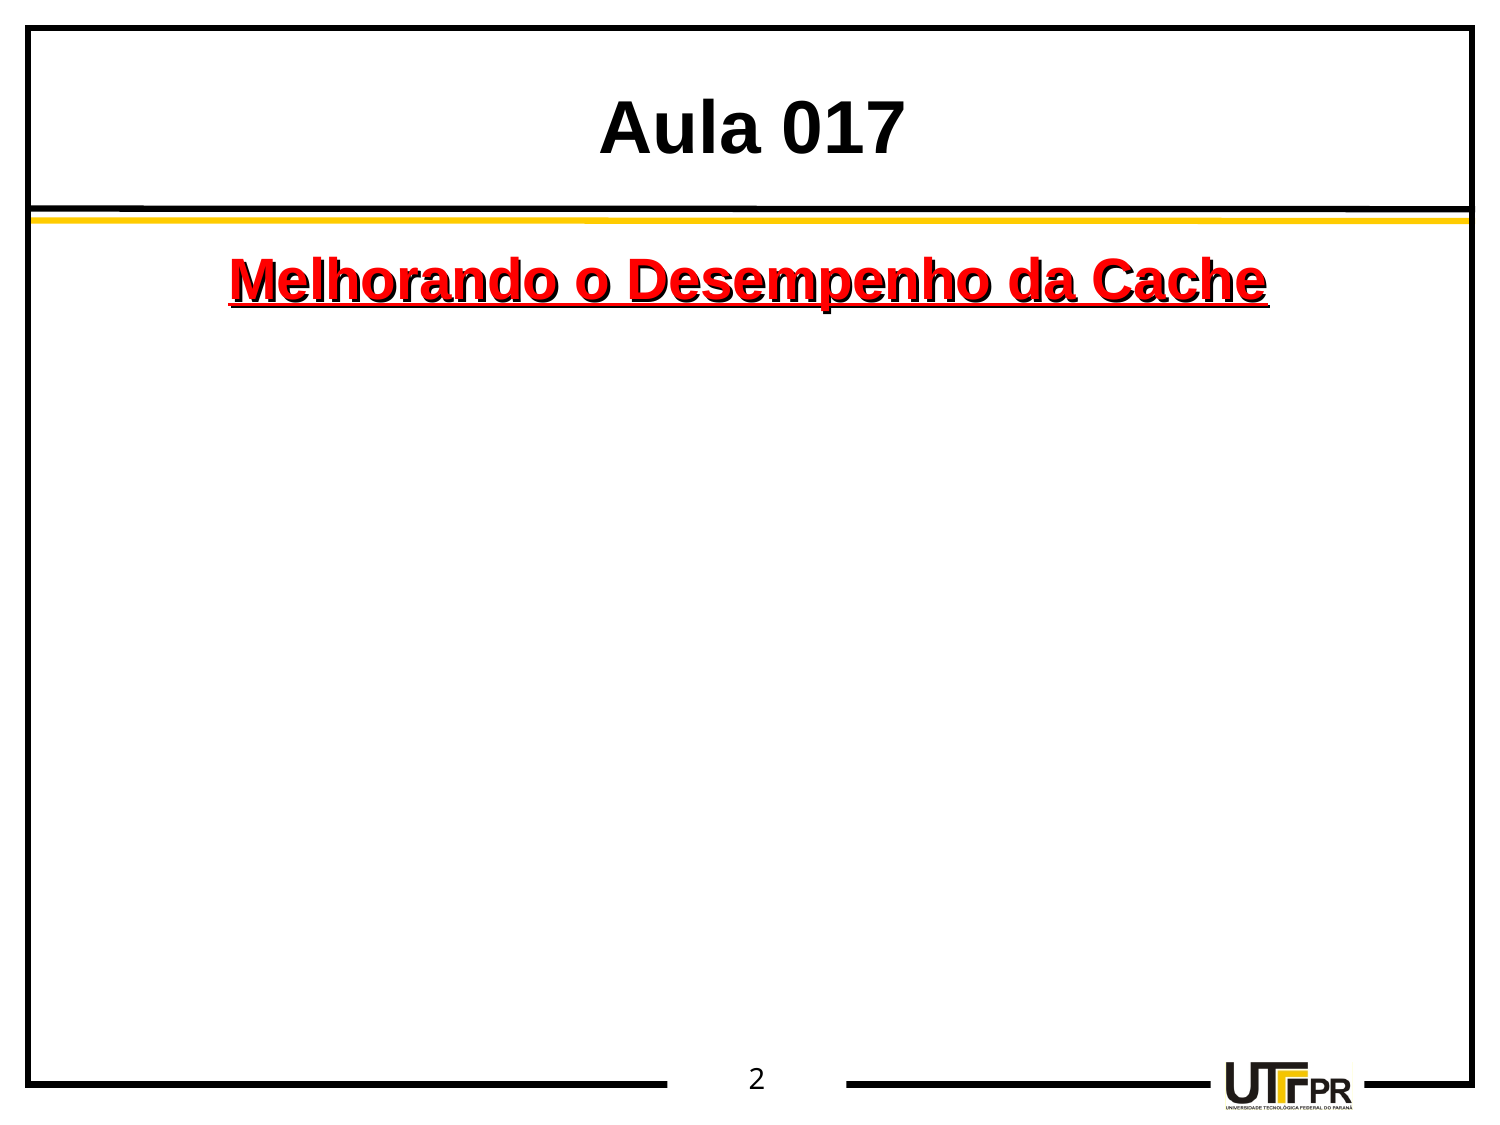

Aula 017
# Melhorando o Desempenho da Cache